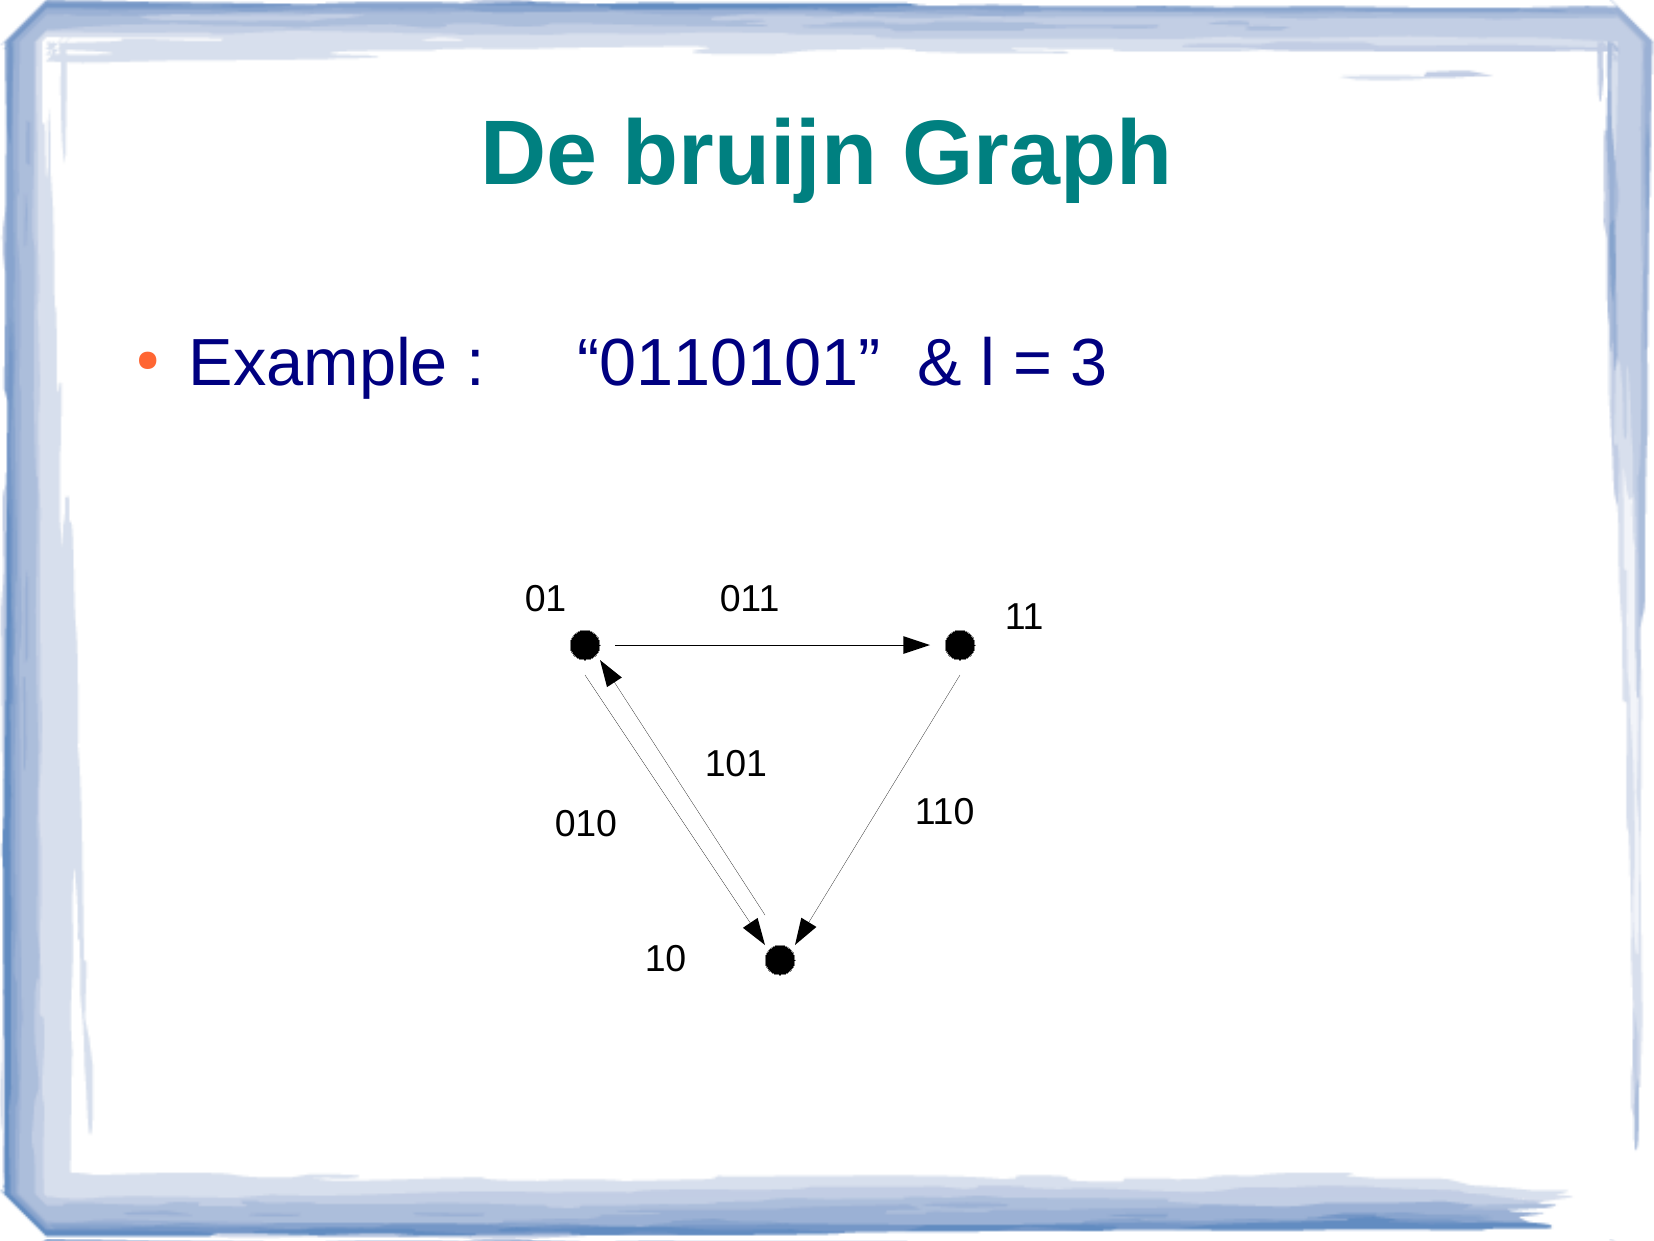

# De bruijn Graph
Example : “0110101” & l = 3
01
011
11
101
110
010
10